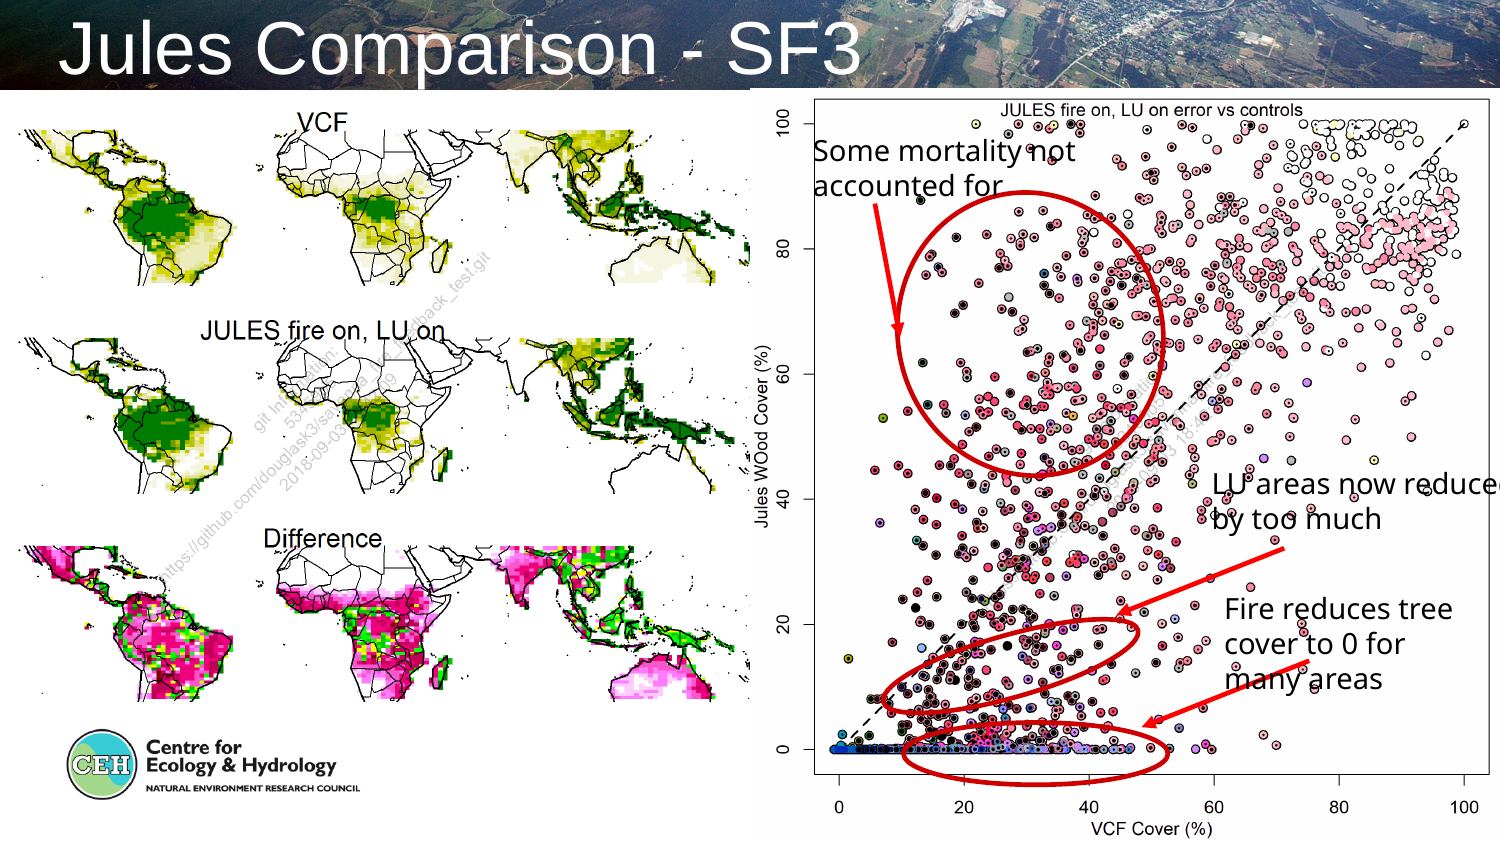

# Jules Comparison - SF3
Some mortality not accounted for
LU areas now reduced by too much
Fire reduces tree cover to 0 for
many areas